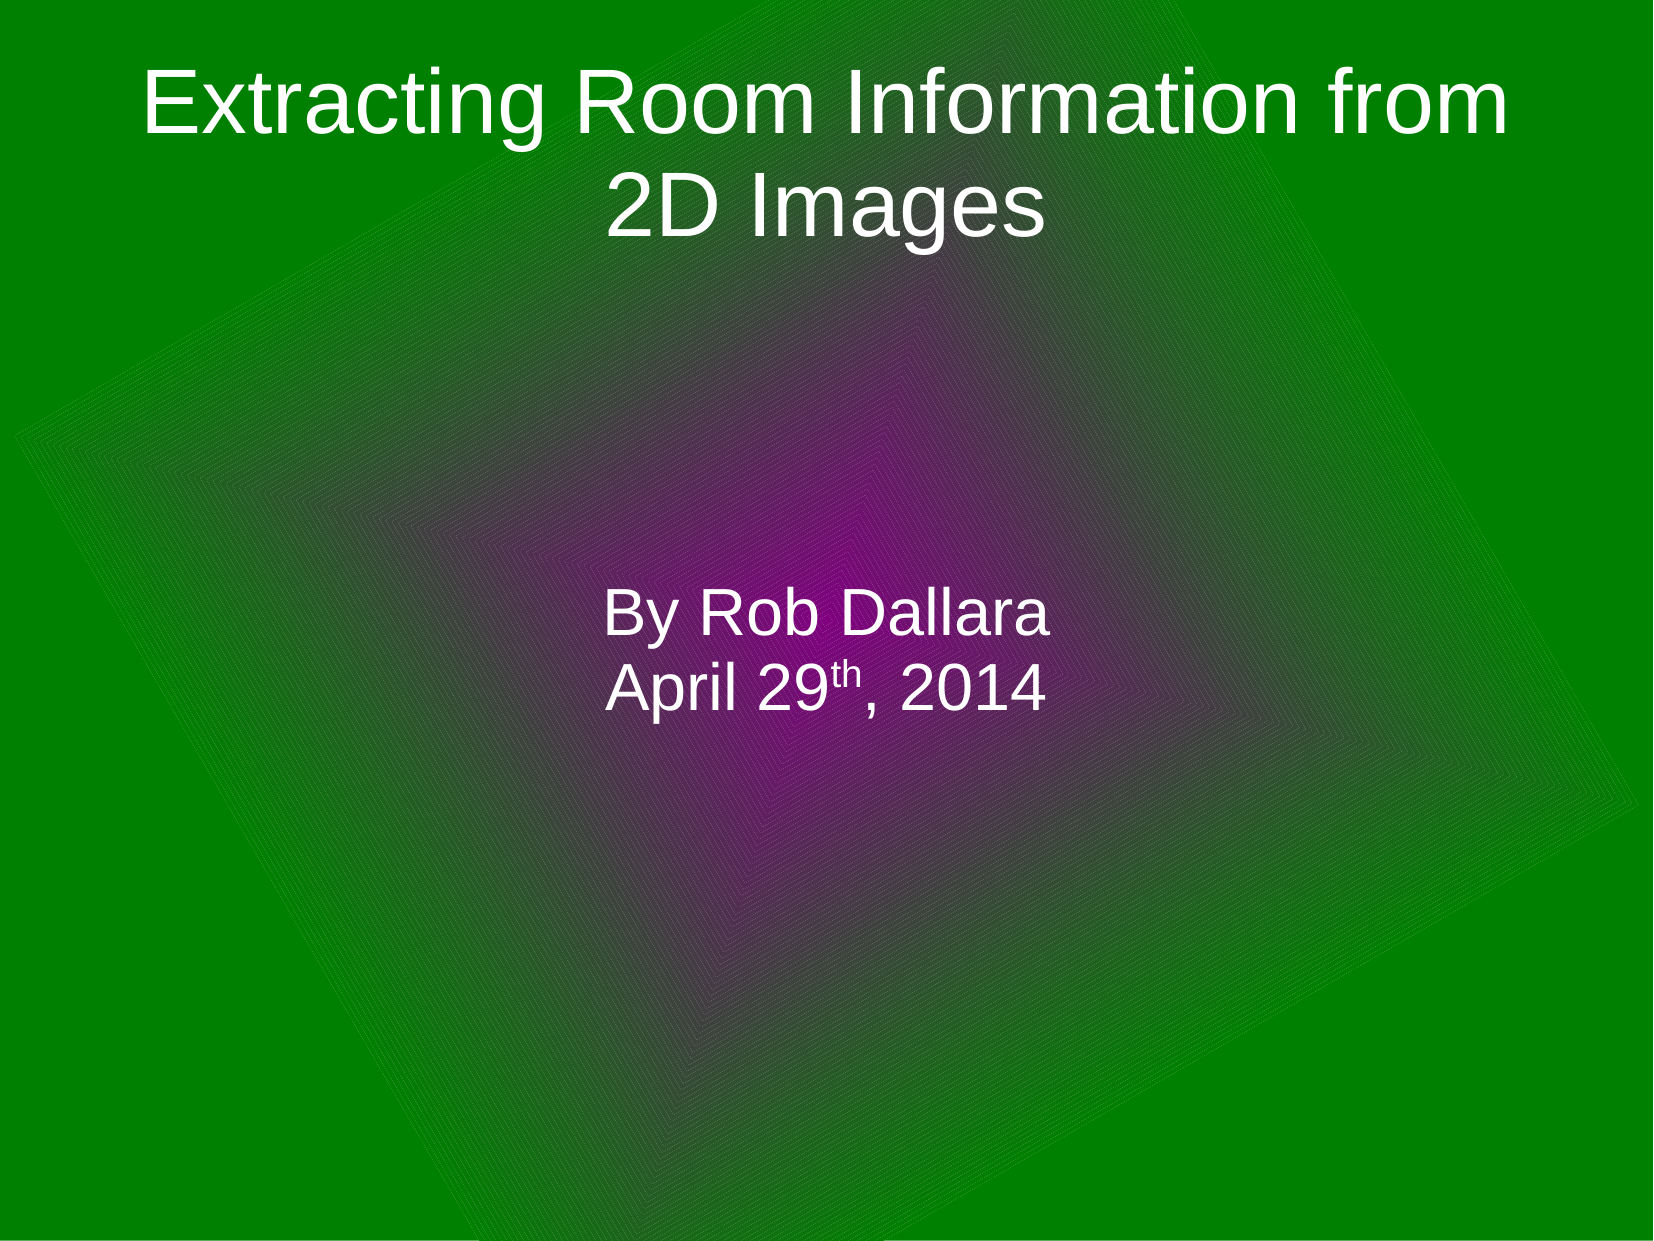

# Extracting Room Information from 2D Images
By Rob Dallara
April 29th, 2014